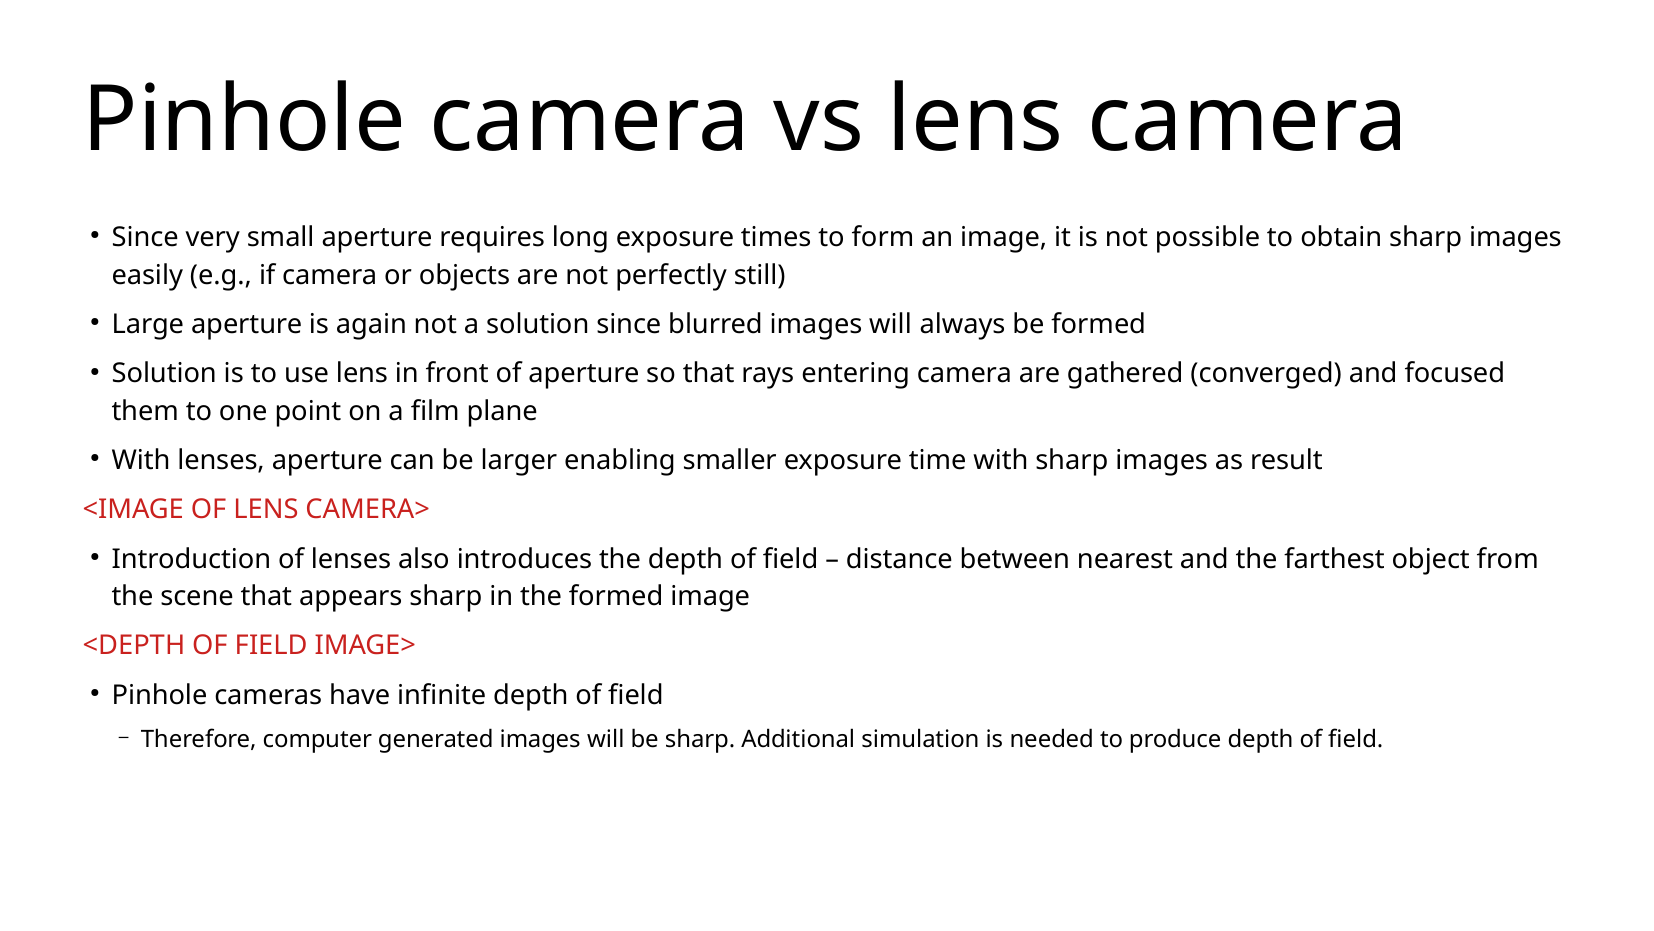

# Pinhole camera vs lens camera
Since very small aperture requires long exposure times to form an image, it is not possible to obtain sharp images easily (e.g., if camera or objects are not perfectly still)
Large aperture is again not a solution since blurred images will always be formed
Solution is to use lens in front of aperture so that rays entering camera are gathered (converged) and focused them to one point on a film plane
With lenses, aperture can be larger enabling smaller exposure time with sharp images as result
<IMAGE OF LENS CAMERA>
Introduction of lenses also introduces the depth of field – distance between nearest and the farthest object from the scene that appears sharp in the formed image
<DEPTH OF FIELD IMAGE>
Pinhole cameras have infinite depth of field
Therefore, computer generated images will be sharp. Additional simulation is needed to produce depth of field.